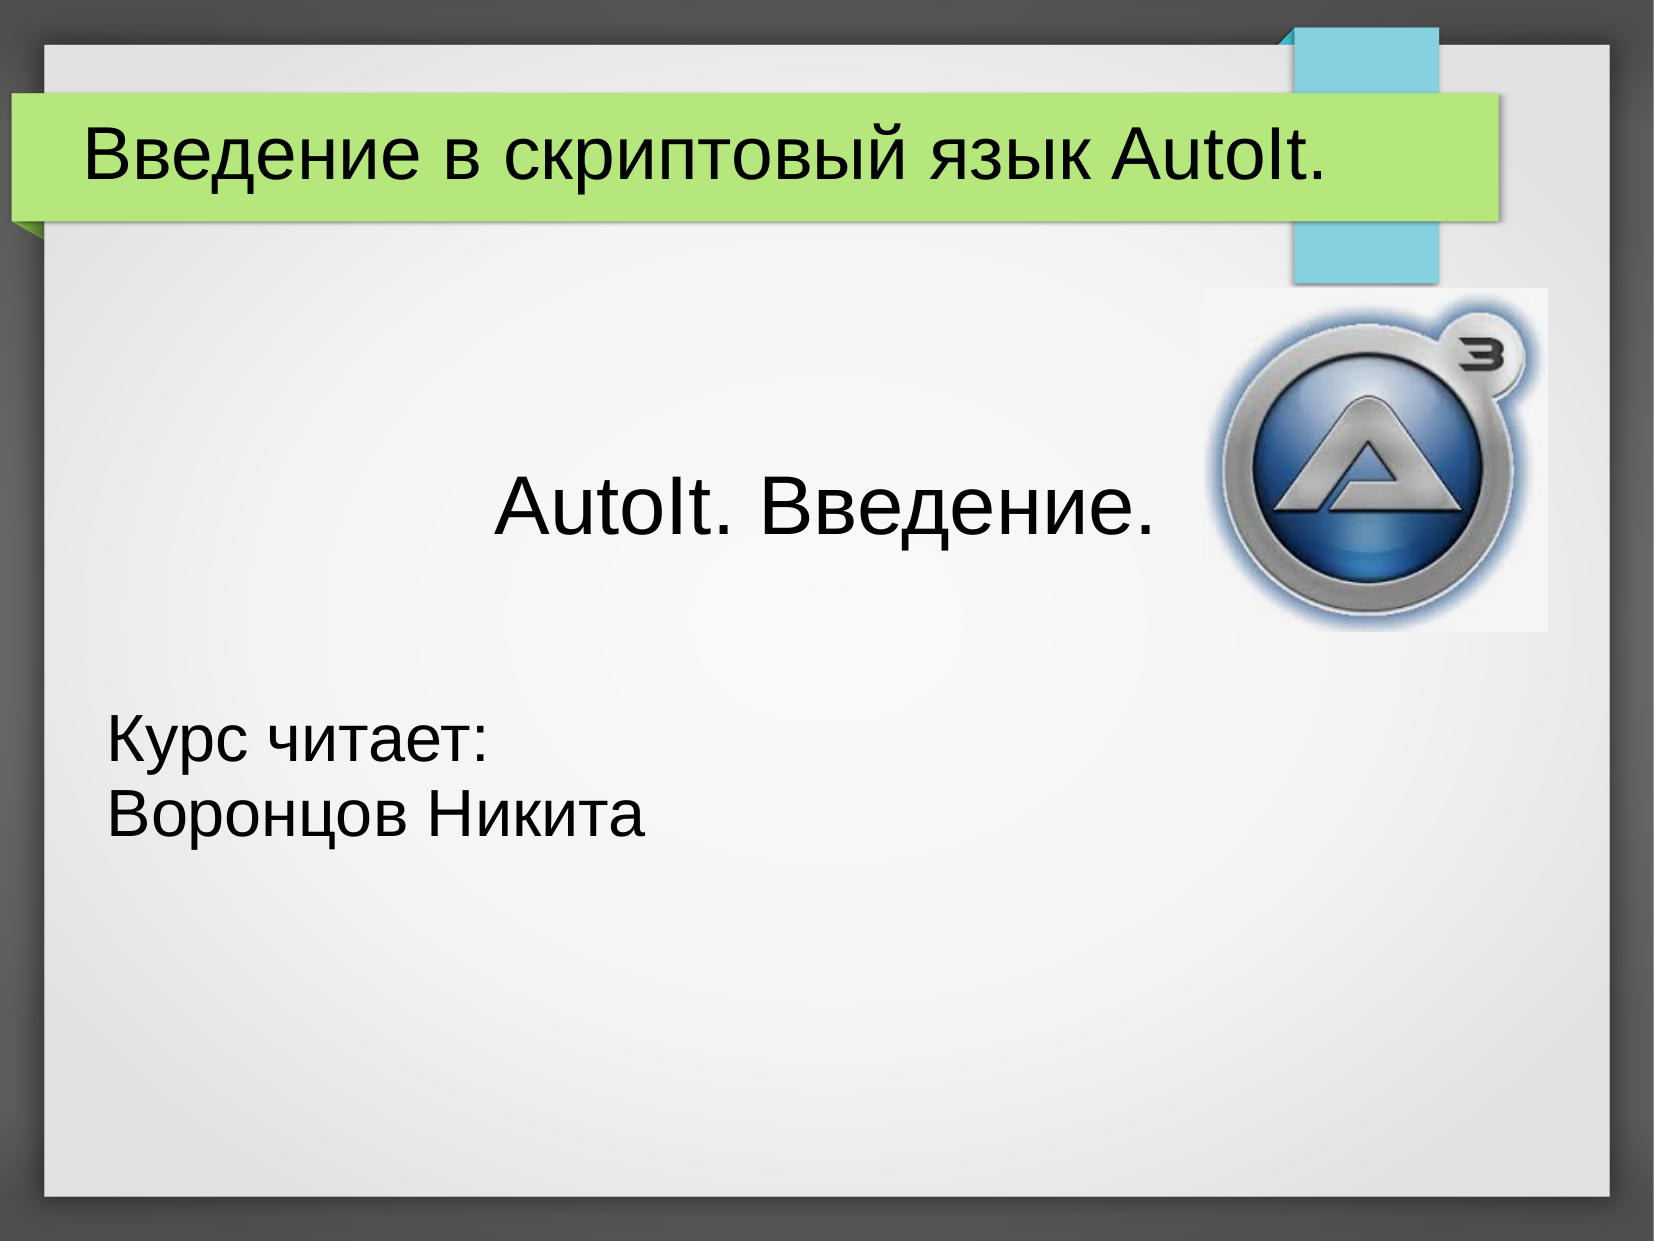

# Введение в скриптовый язык AutoIt.
AutoIt. Введение.
Курс читает:
Воронцов Никита